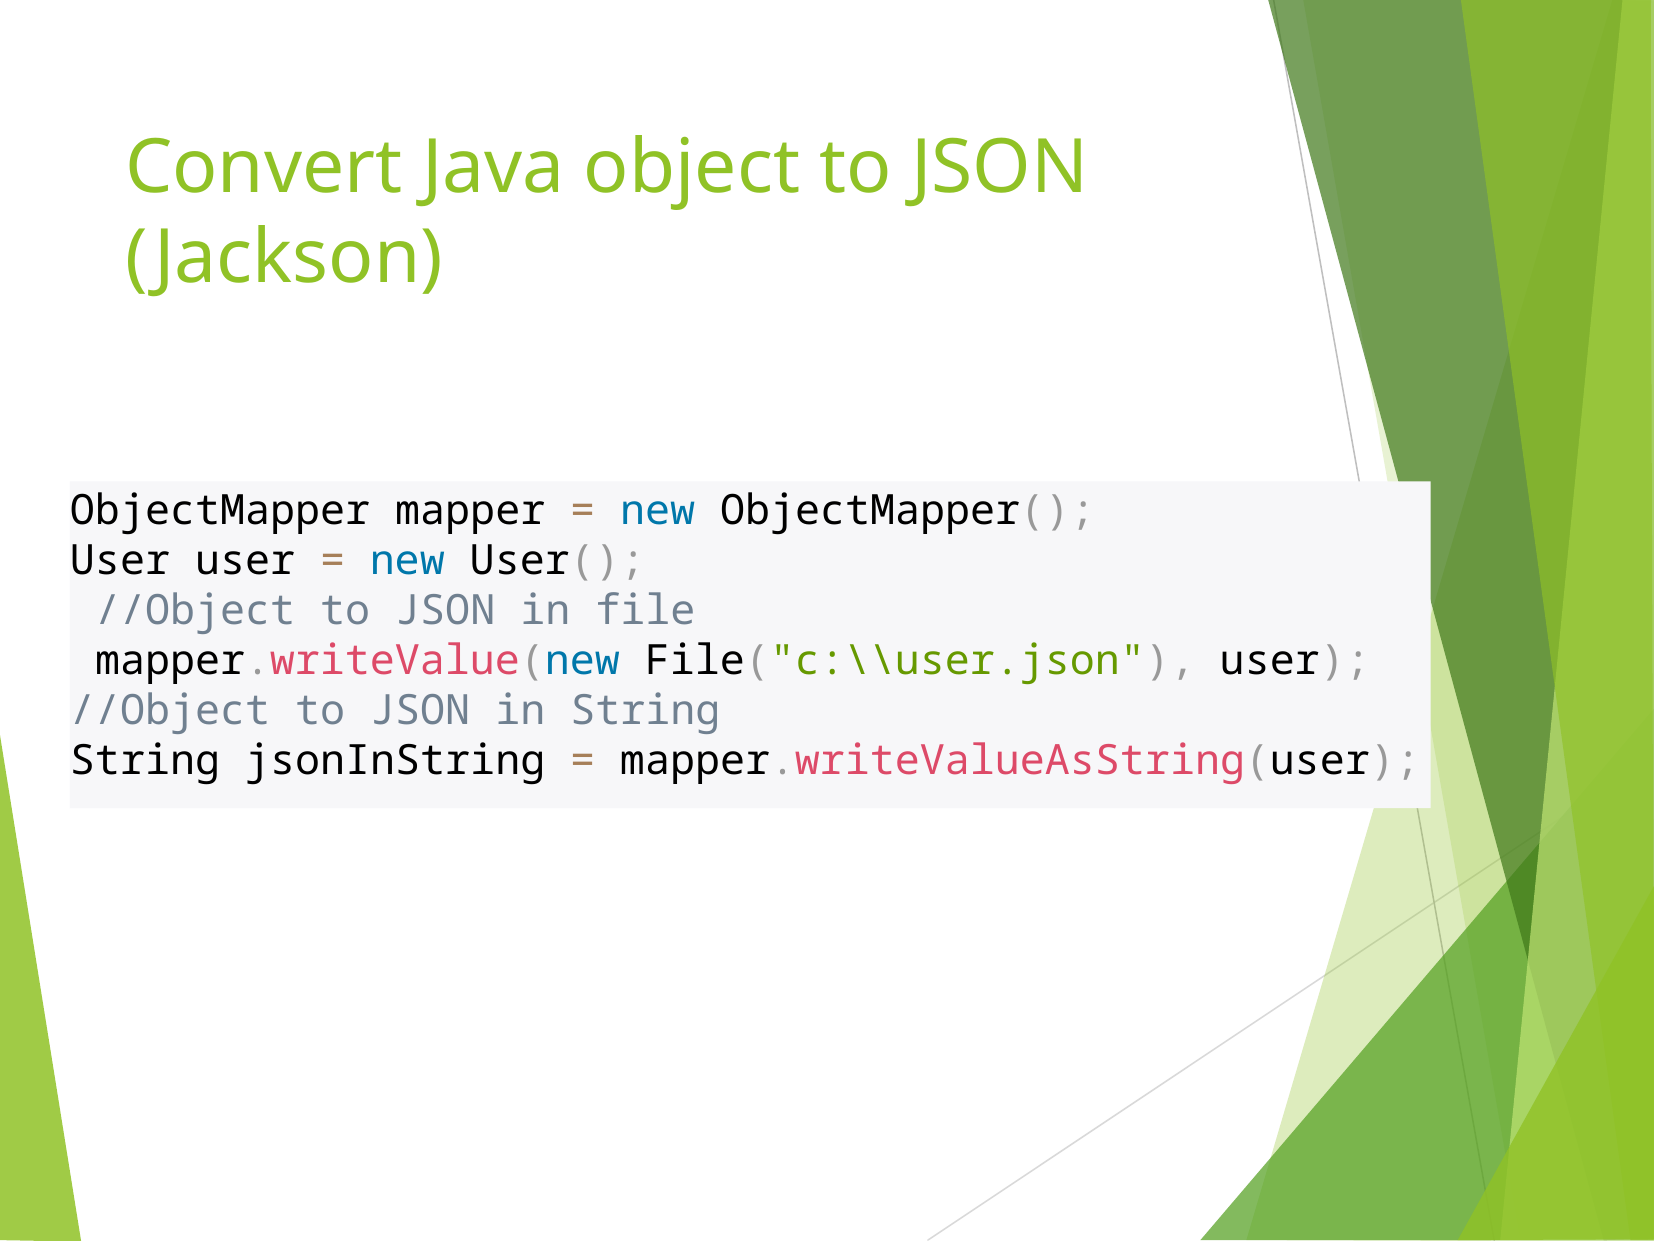

# Convert Java object to JSON (Jackson)
ObjectMapper mapper = new ObjectMapper();
User user = new User();
 //Object to JSON in file
 mapper.writeValue(new File("c:\\user.json"), user);
//Object to JSON in String
String jsonInString = mapper.writeValueAsString(user);